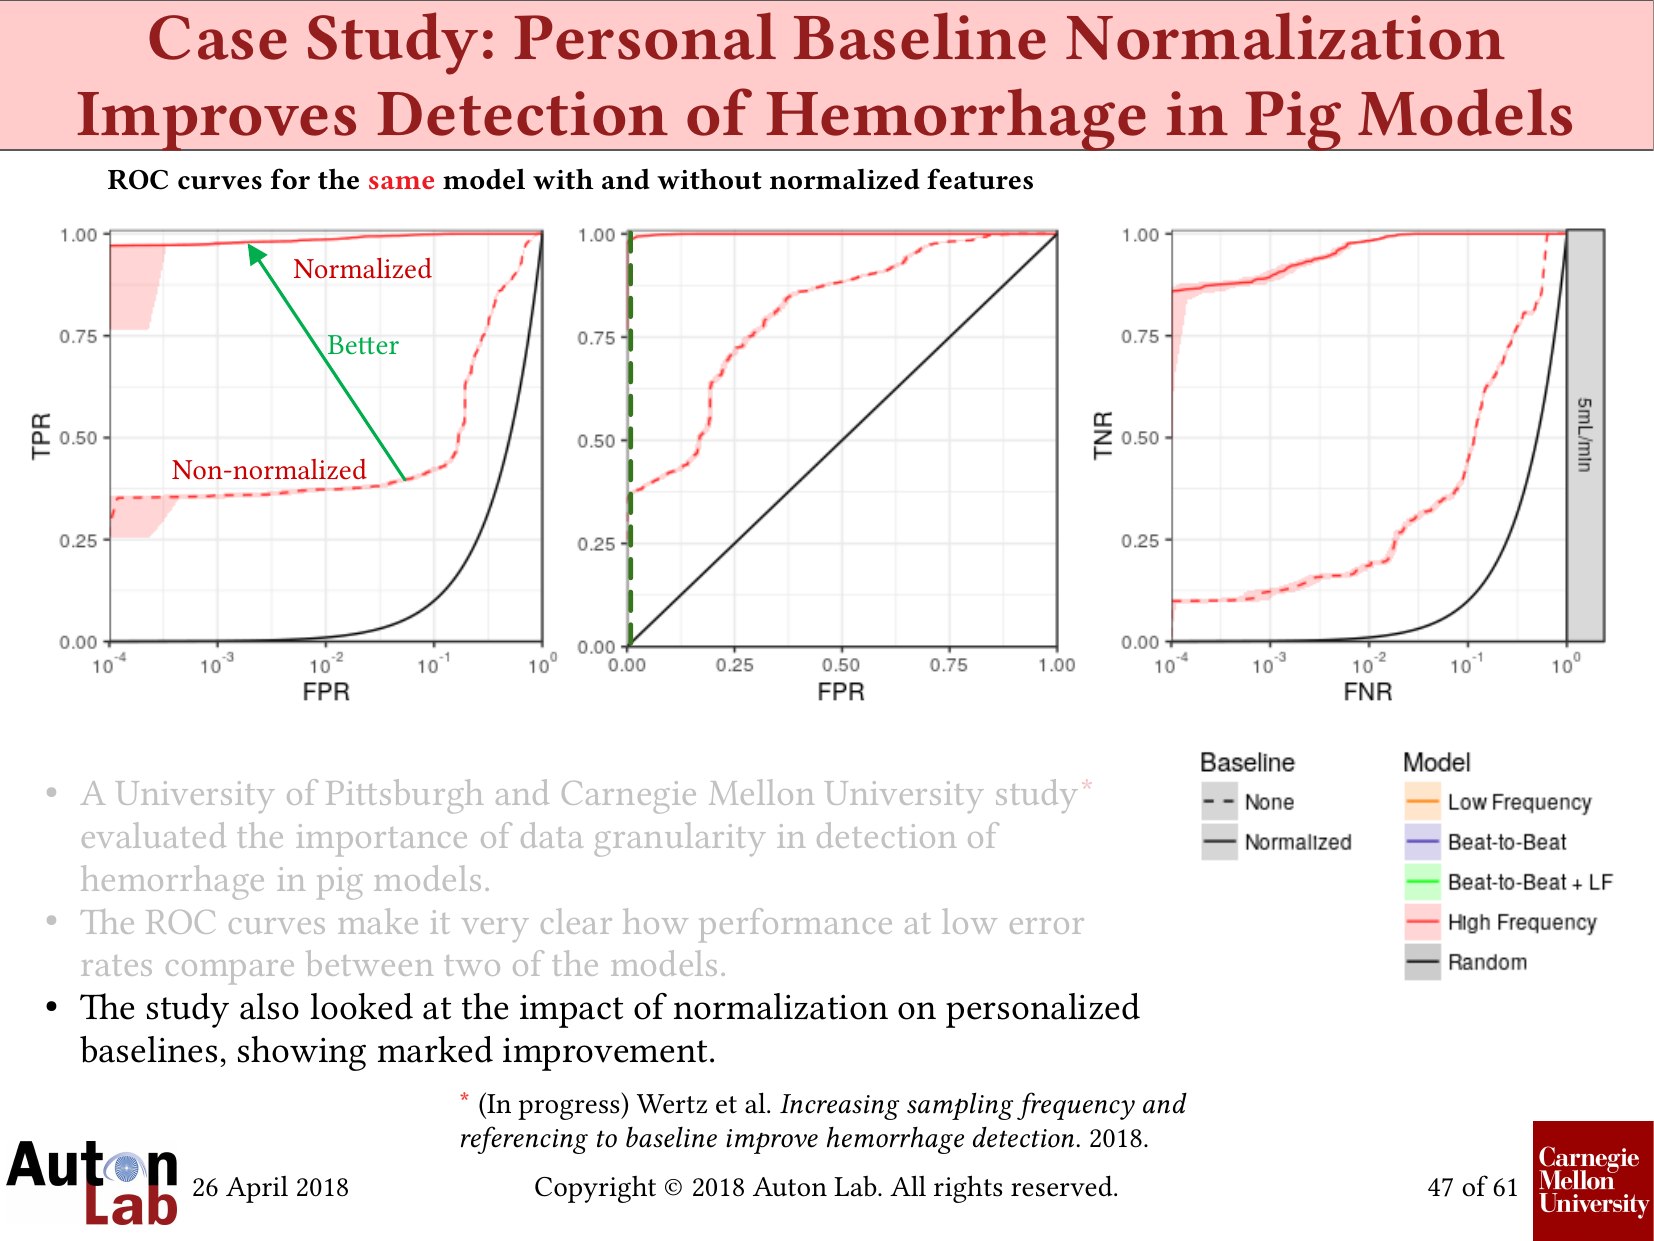

# Case Study: Personal Baseline Normalization Improves Detection of Hemorrhage in Pig Models
ROC curves for the same model with and without normalized features
Normalized
Better
Non-normalized
A University of Pittsburgh and Carnegie Mellon University study* evaluated the importance of data granularity in detection of hemorrhage in pig models.
The ROC curves make it very clear how performance at low error rates compare between two of the models.
The study also looked at the impact of normalization on personalized baselines, showing marked improvement.
* (In progress) Wertz et al. Increasing sampling frequency and referencing to baseline improve hemorrhage detection. 2018.
26 April 2018
47